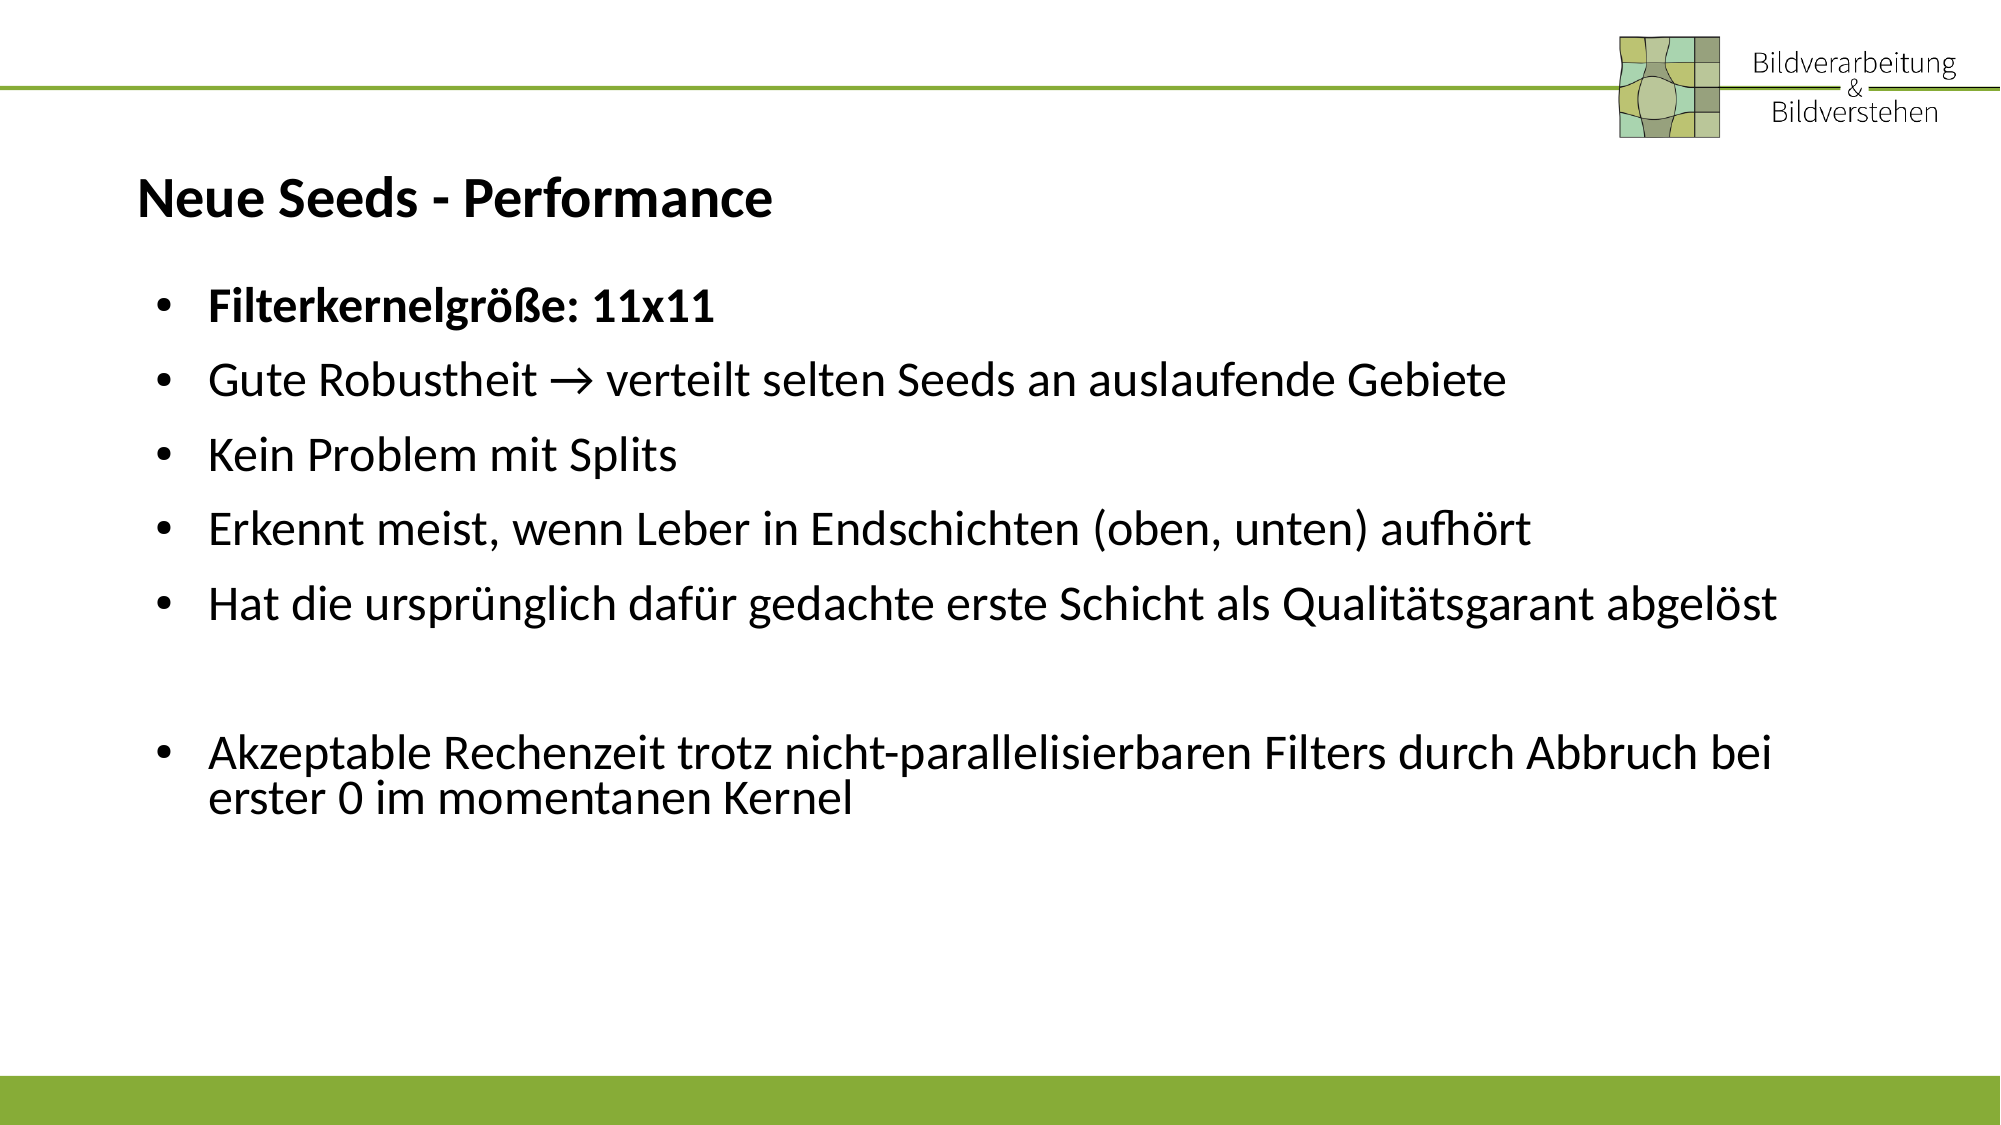

# Neue Seeds - Performance
Filterkernelgröße: 11x11
Gute Robustheit → verteilt selten Seeds an auslaufende Gebiete
Kein Problem mit Splits
Erkennt meist, wenn Leber in Endschichten (oben, unten) aufhört
Hat die ursprünglich dafür gedachte erste Schicht als Qualitätsgarant abgelöst
Akzeptable Rechenzeit trotz nicht-parallelisierbaren Filters durch Abbruch bei erster 0 im momentanen Kernel